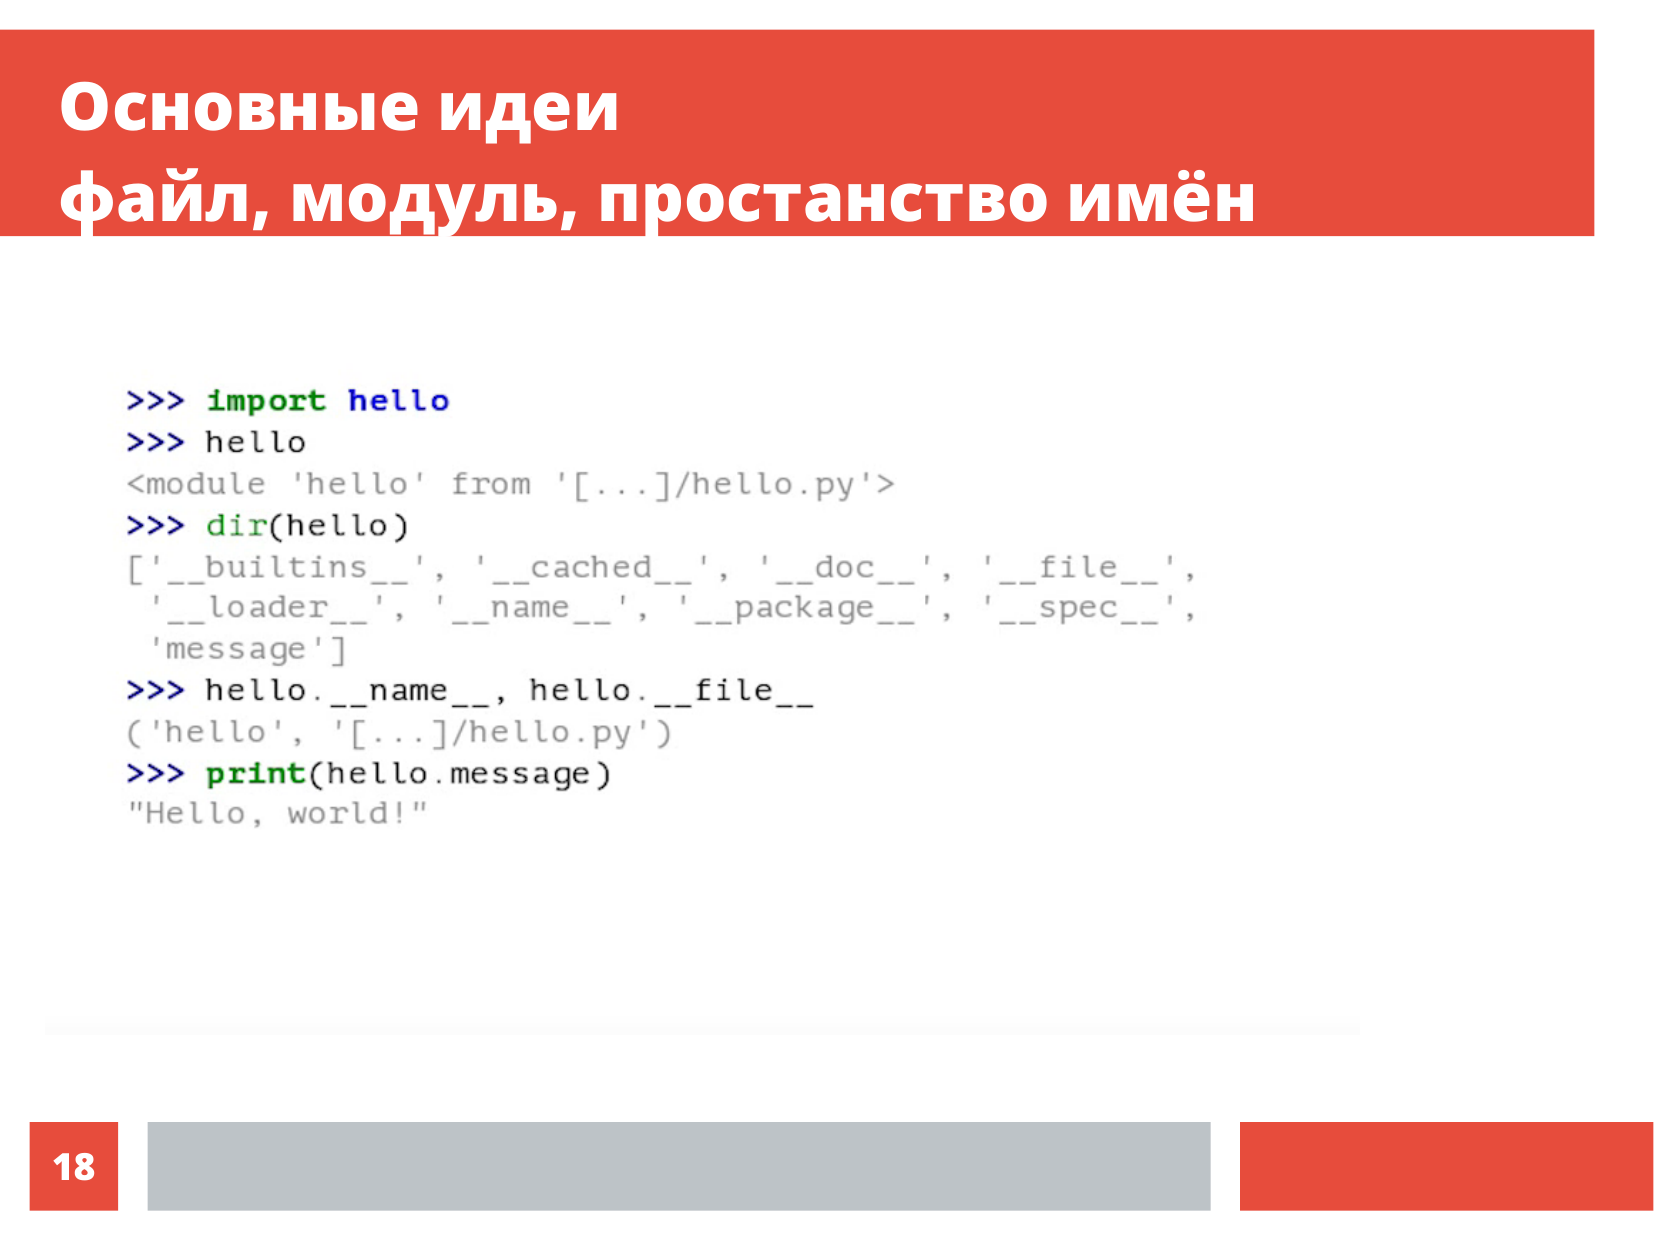

# Основные идеи файл, модуль, простанство имён
18